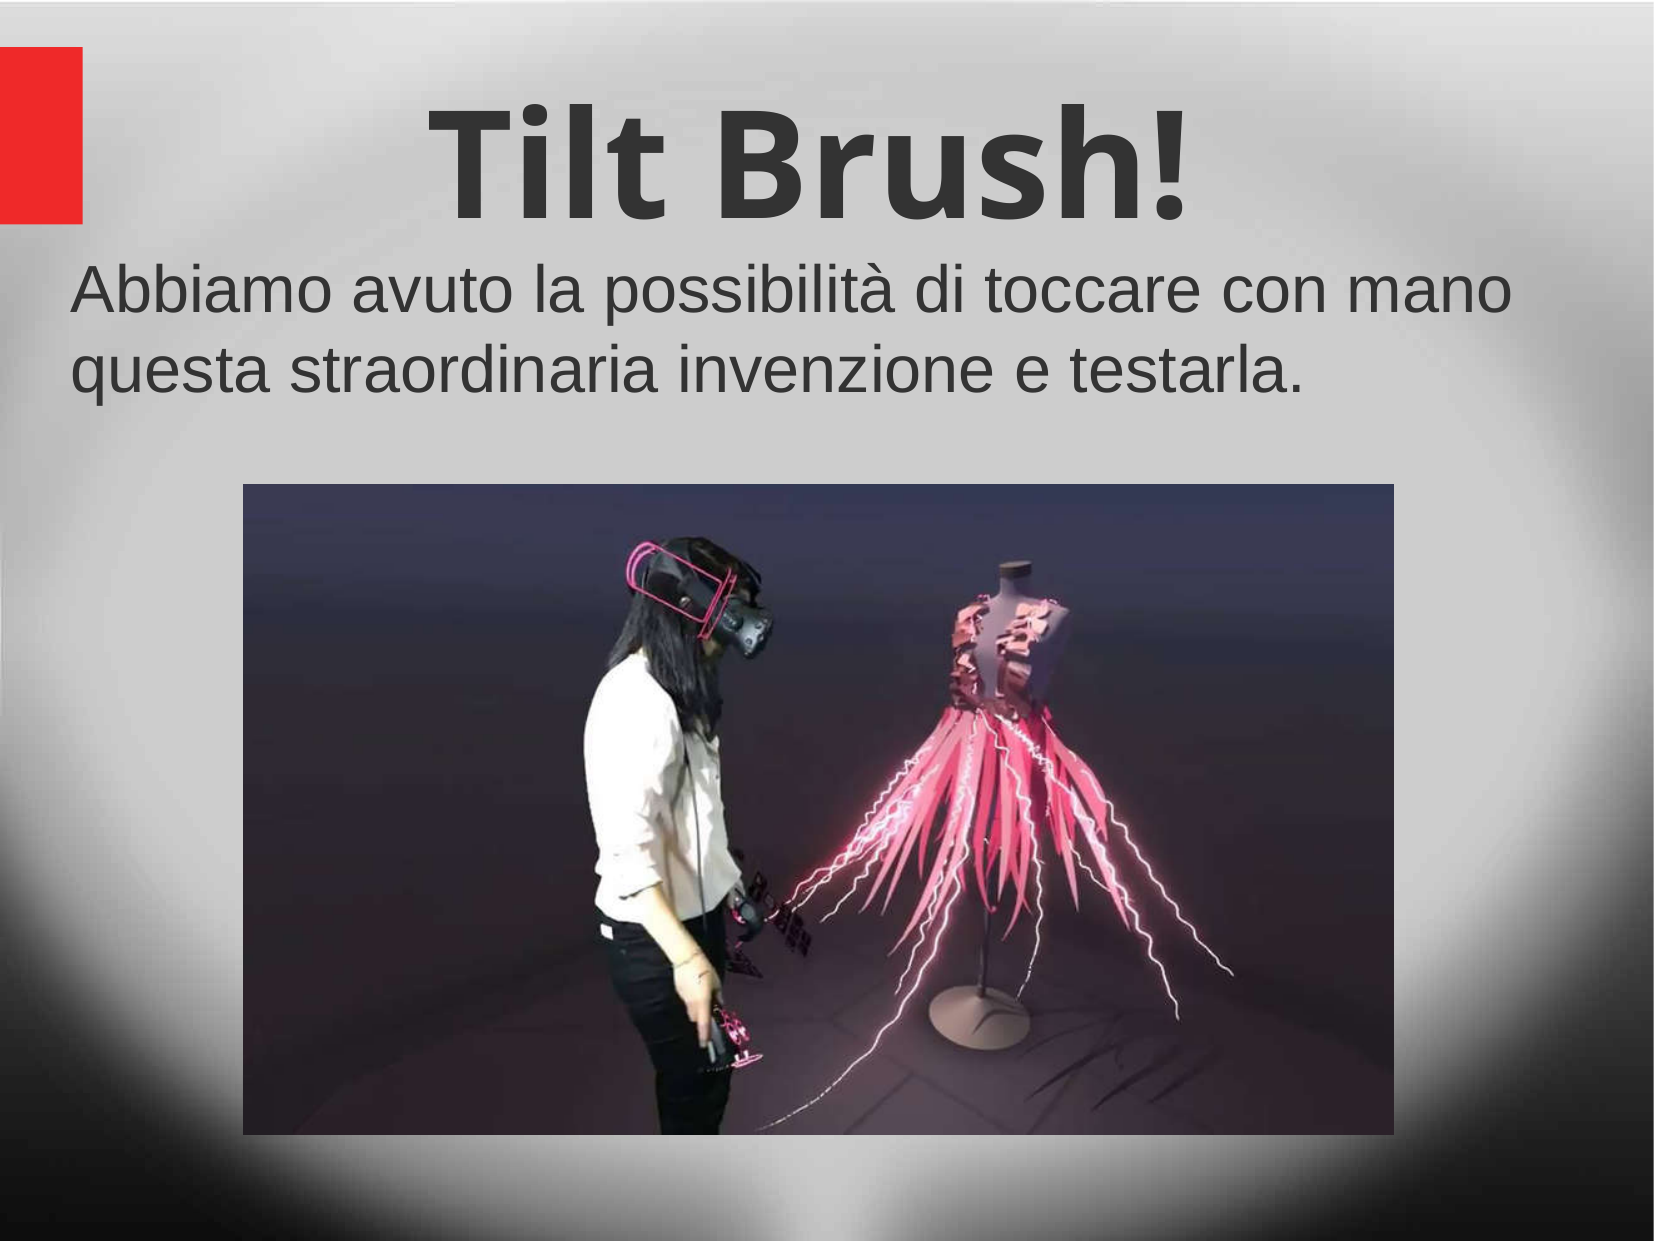

# Tilt Brush!
Abbiamo avuto la possibilità di toccare con mano questa straordinaria invenzione e testarla.